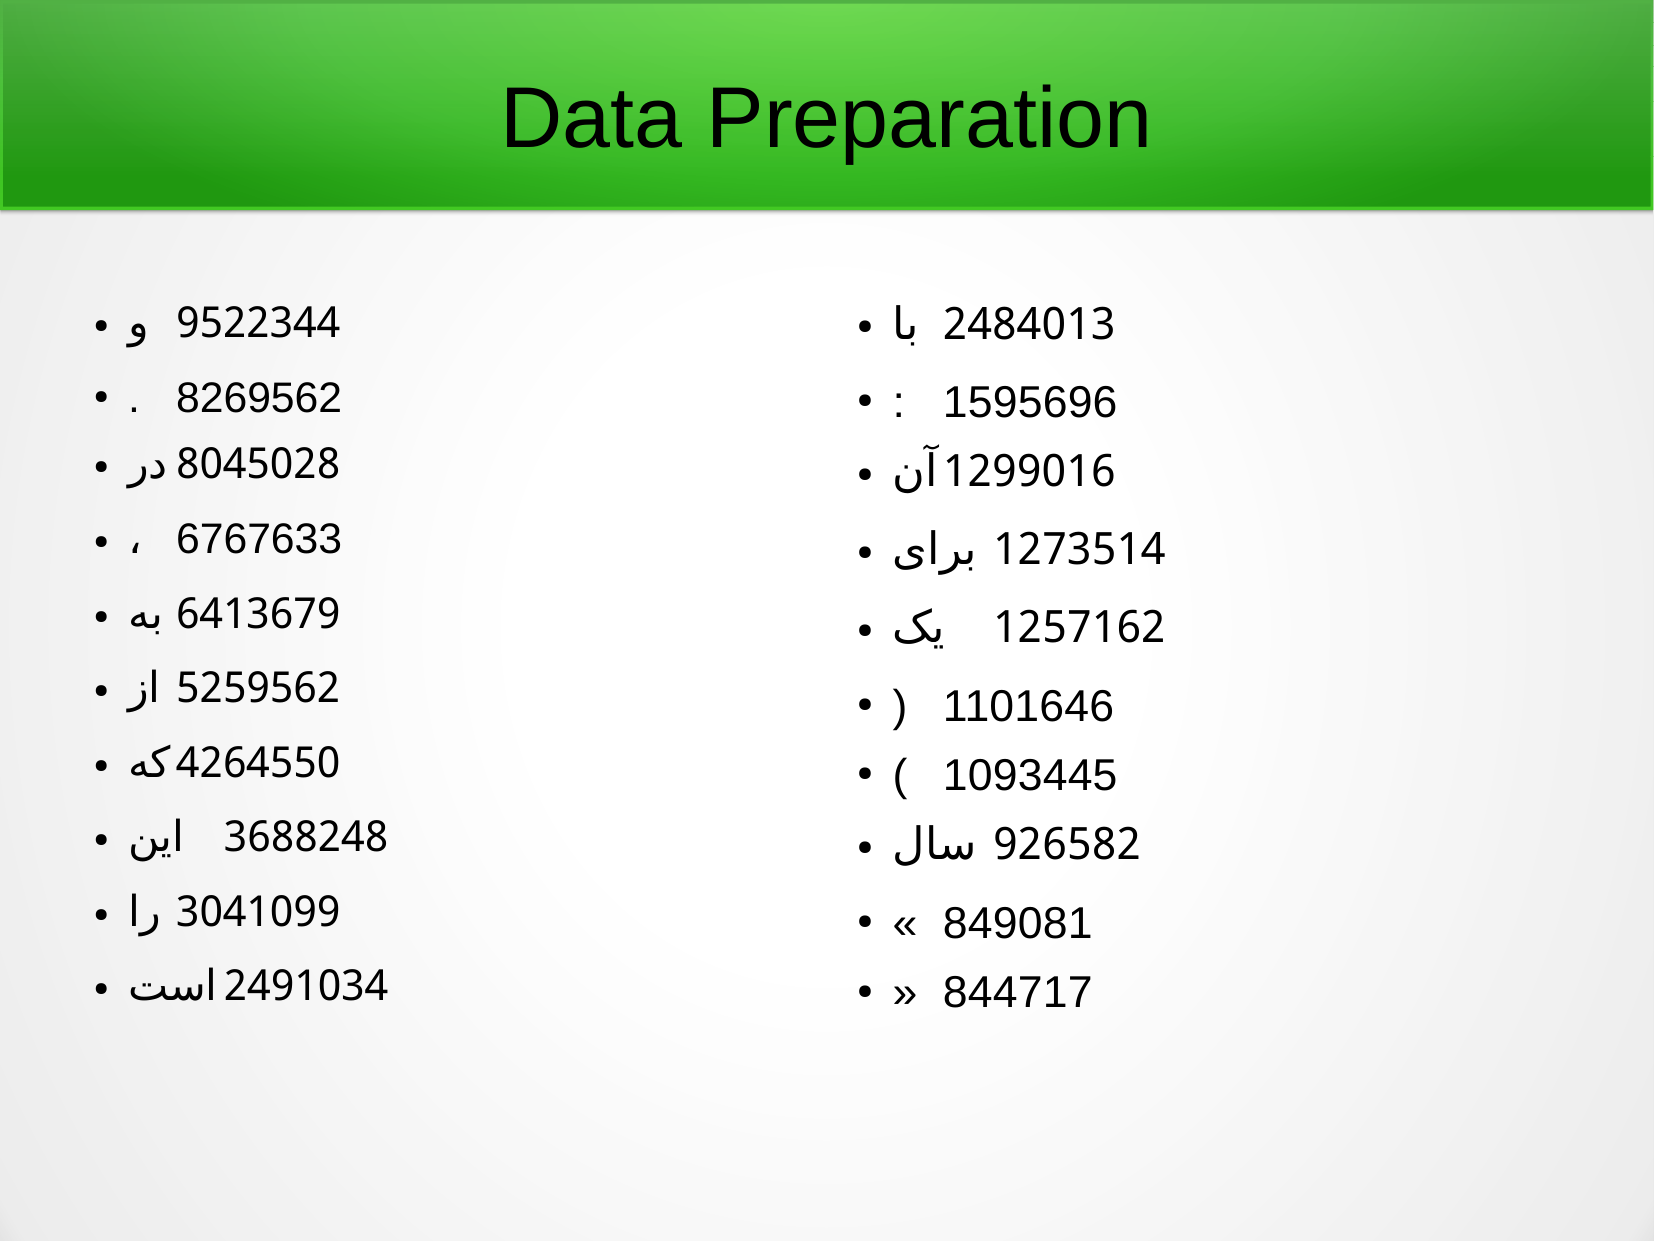

# Data Preparation
و	9522344
.	8269562
در	8045028
،	6767633
به	6413679
از	5259562
که	4264550
این	3688248
را	3041099
است	2491034
با	2484013
:	1595696
آن	1299016
برای	1273514
یک	1257162
)	1101646
(	1093445
سال	926582
«	849081
»	844717